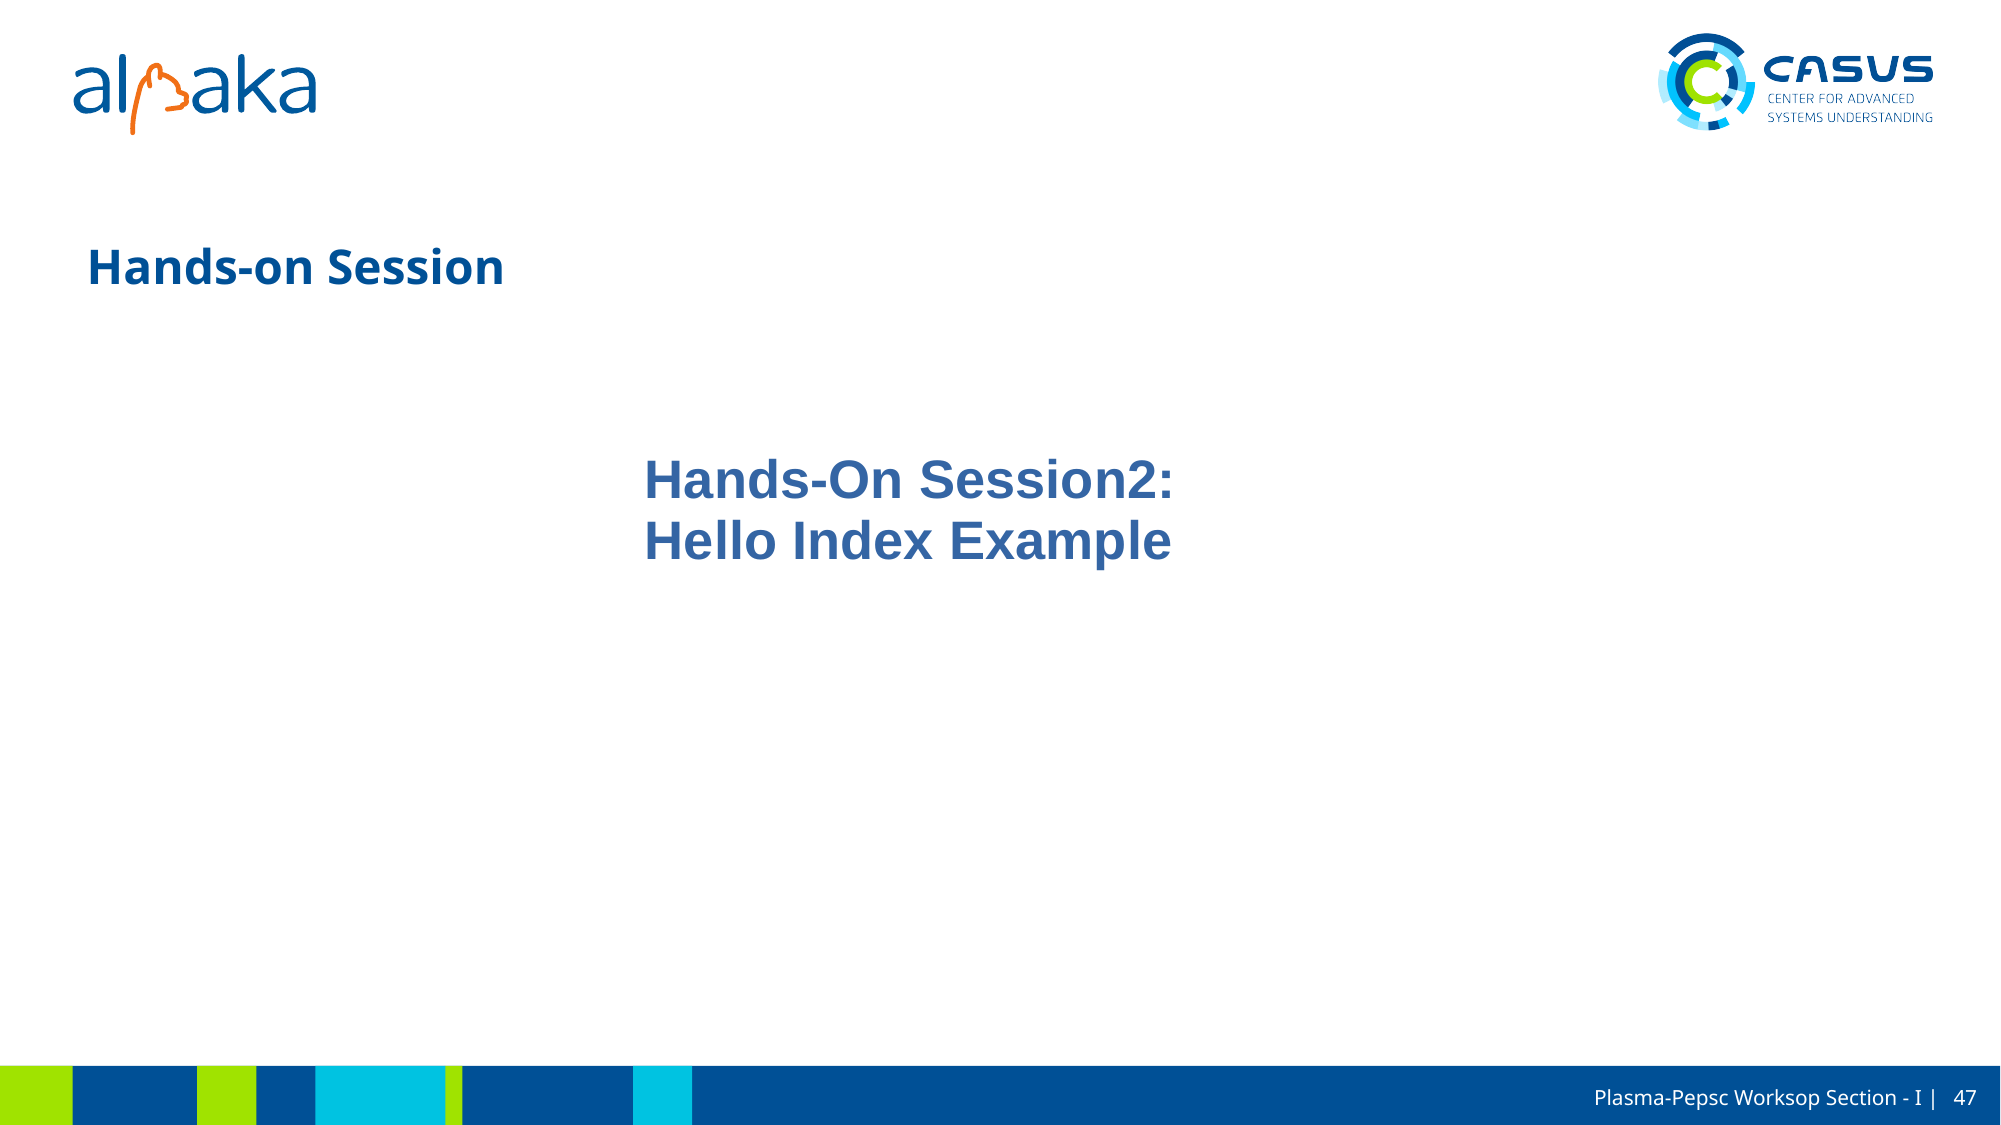

# Hands-on Session
Hands-On Session2:
Hello Index Example
Plasma-Pepsc Worksop Section - I
47